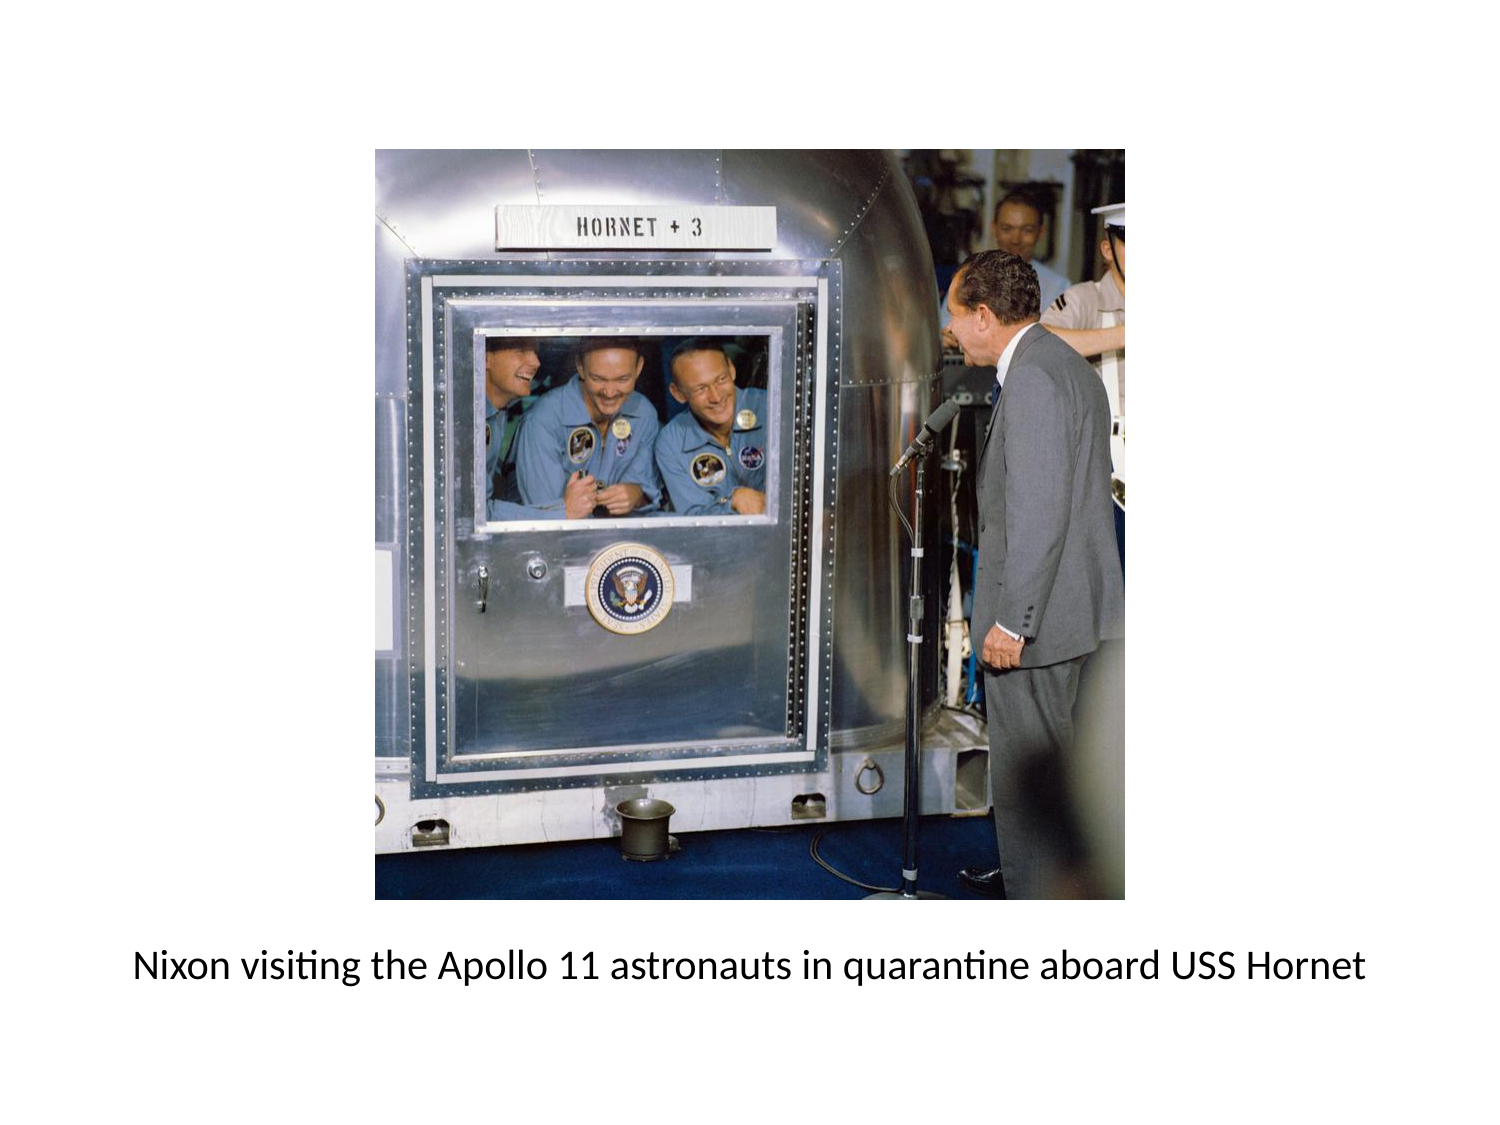

Nixon visiting the Apollo 11 astronauts in quarantine aboard USS Hornet